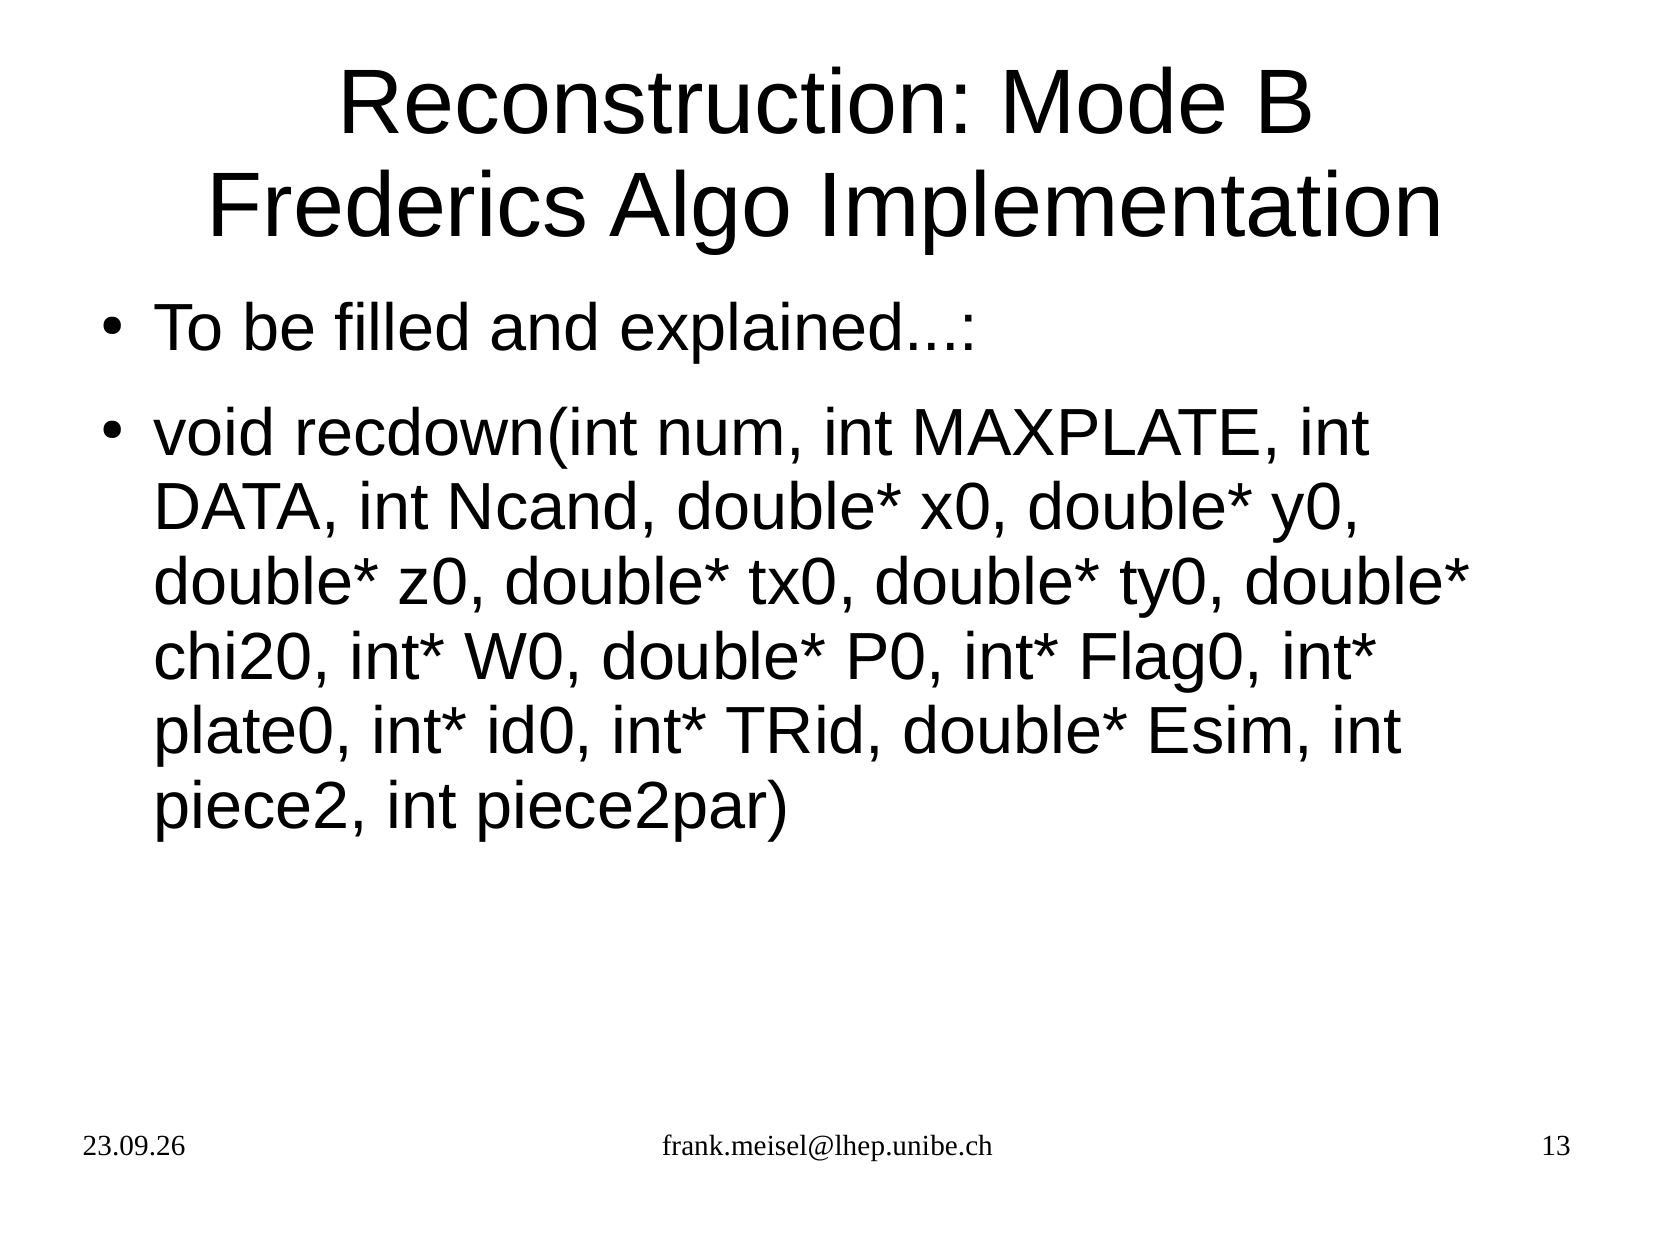

# Reconstruction: Mode B Frederics Algo Implementation
To be filled and explained...:
void recdown(int num, int MAXPLATE, int DATA, int Ncand, double* x0, double* y0, double* z0, double* tx0, double* ty0, double* chi20, int* W0, double* P0, int* Flag0, int* plate0, int* id0, int* TRid, double* Esim, int piece2, int piece2par)
frank.meisel@lhep.unibe.ch
13